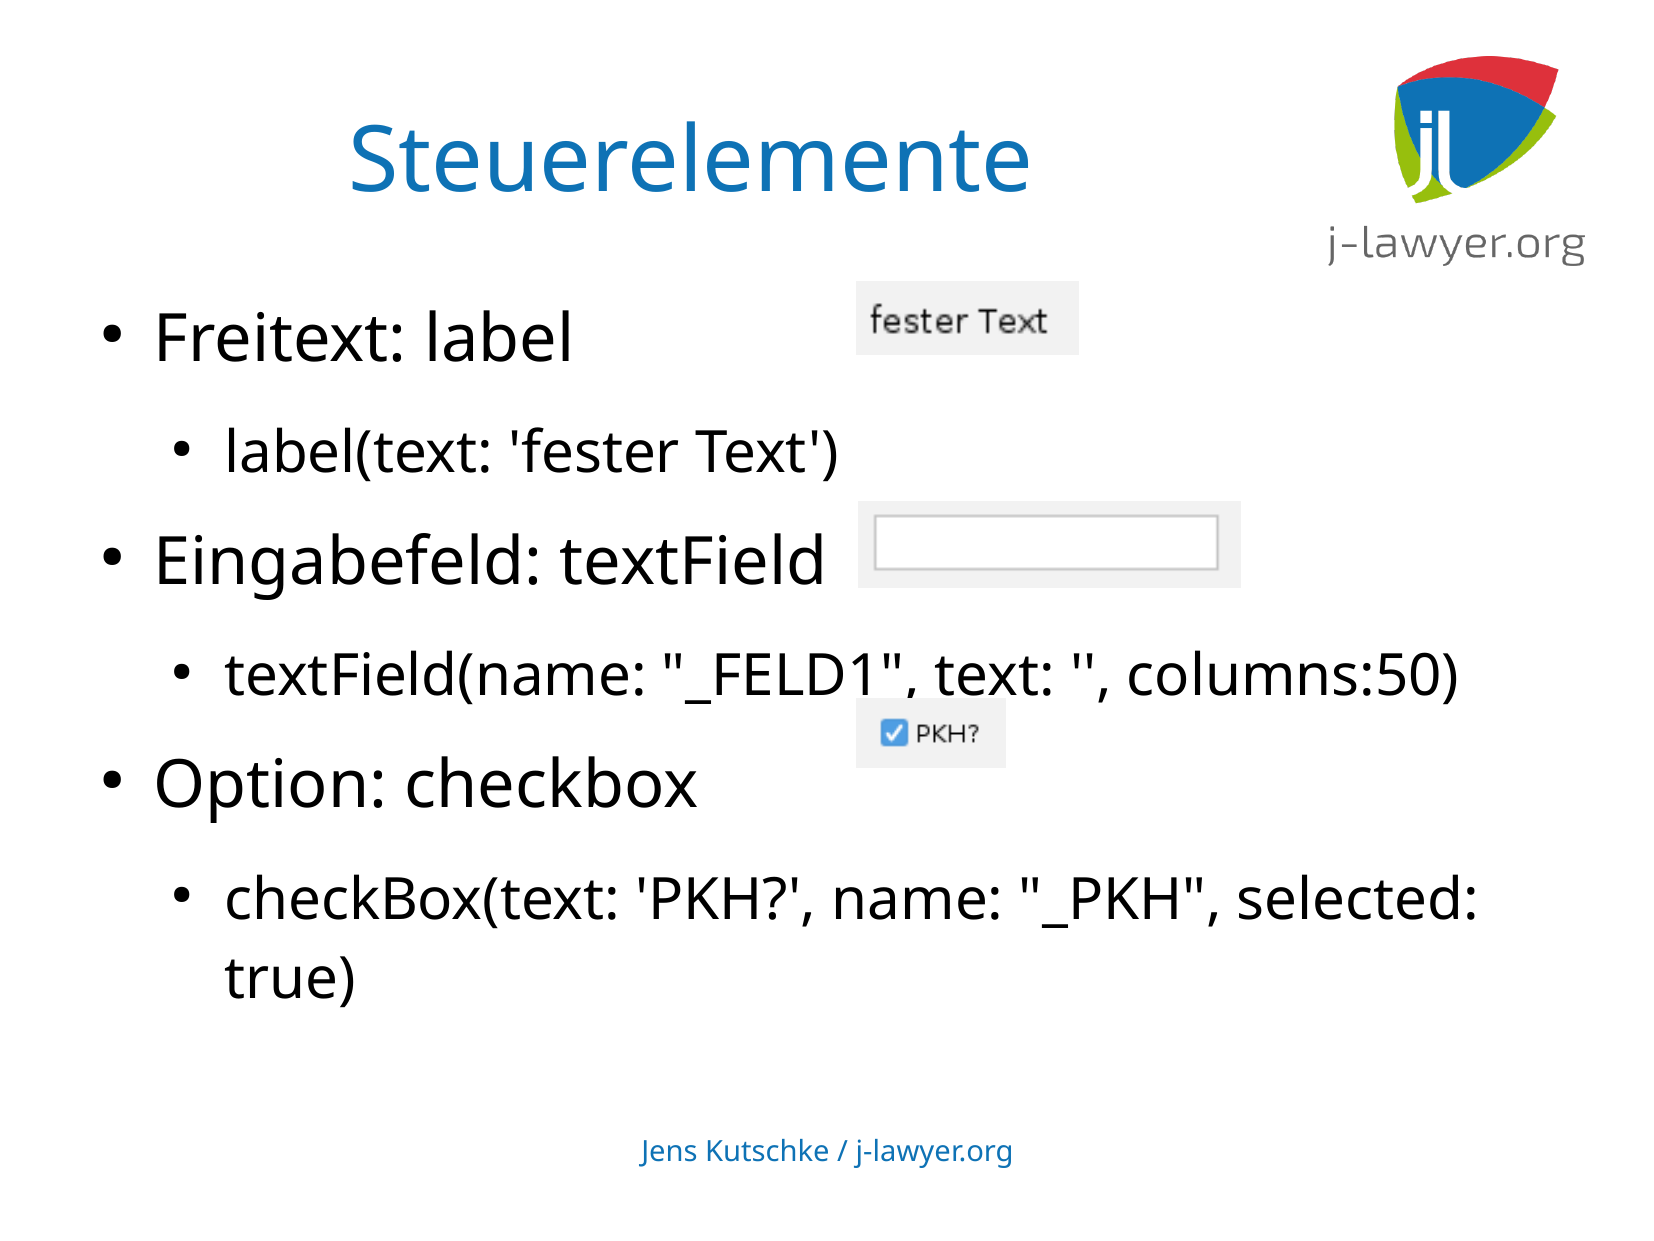

# Steuerelemente
Freitext: label
label(text: 'fester Text')
Eingabefeld: textField
textField(name: "_FELD1", text: '', columns:50)
Option: checkbox
checkBox(text: 'PKH?', name: "_PKH", selected: true)